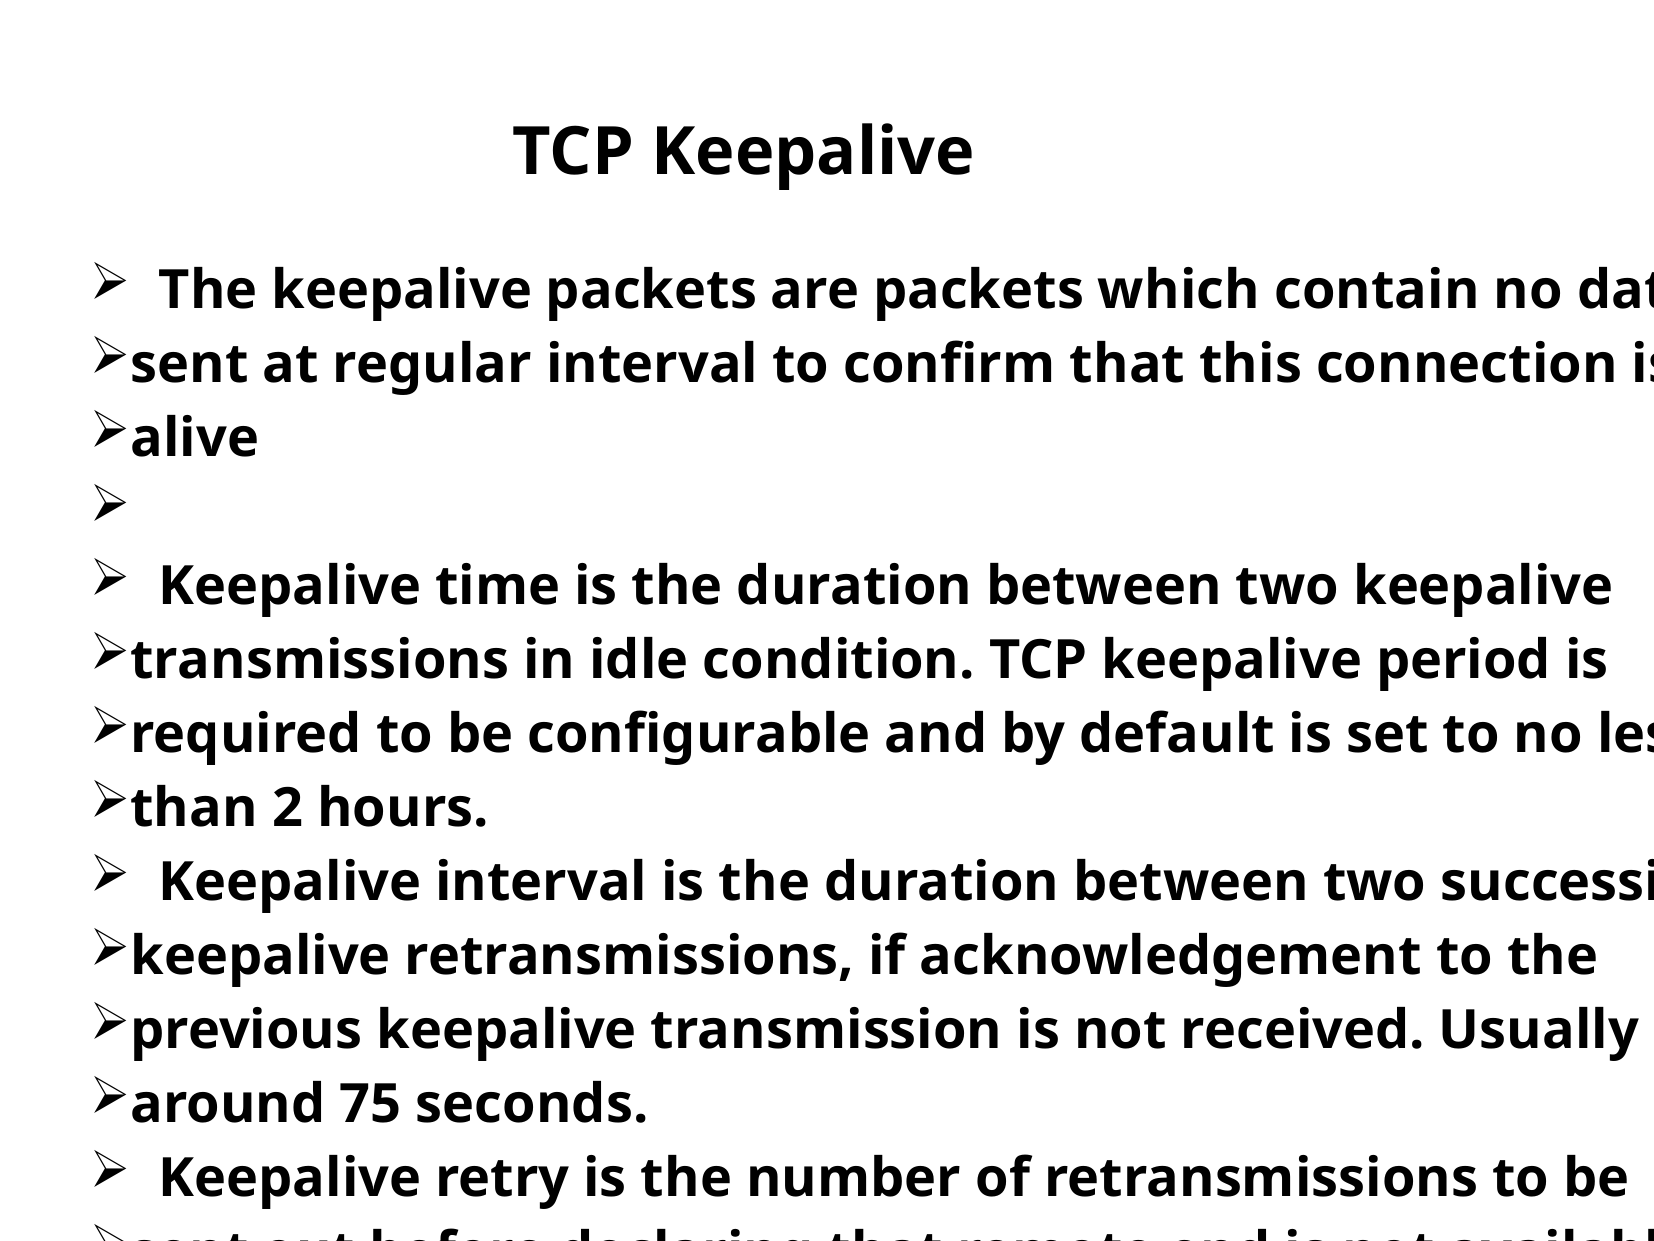

# TCP Keepalive
 The keepalive packets are packets which contain no data
sent at regular interval to confirm that this connection is
alive
 Keepalive time is the duration between two keepalive
transmissions in idle condition. TCP keepalive period is
required to be configurable and by default is set to no less
than 2 hours.
 Keepalive interval is the duration between two successive
keepalive retransmissions, if acknowledgement to the
previous keepalive transmission is not received. Usually
around 75 seconds.
 Keepalive retry is the number of retransmissions to be
sent out before declaring that remote end is not available.